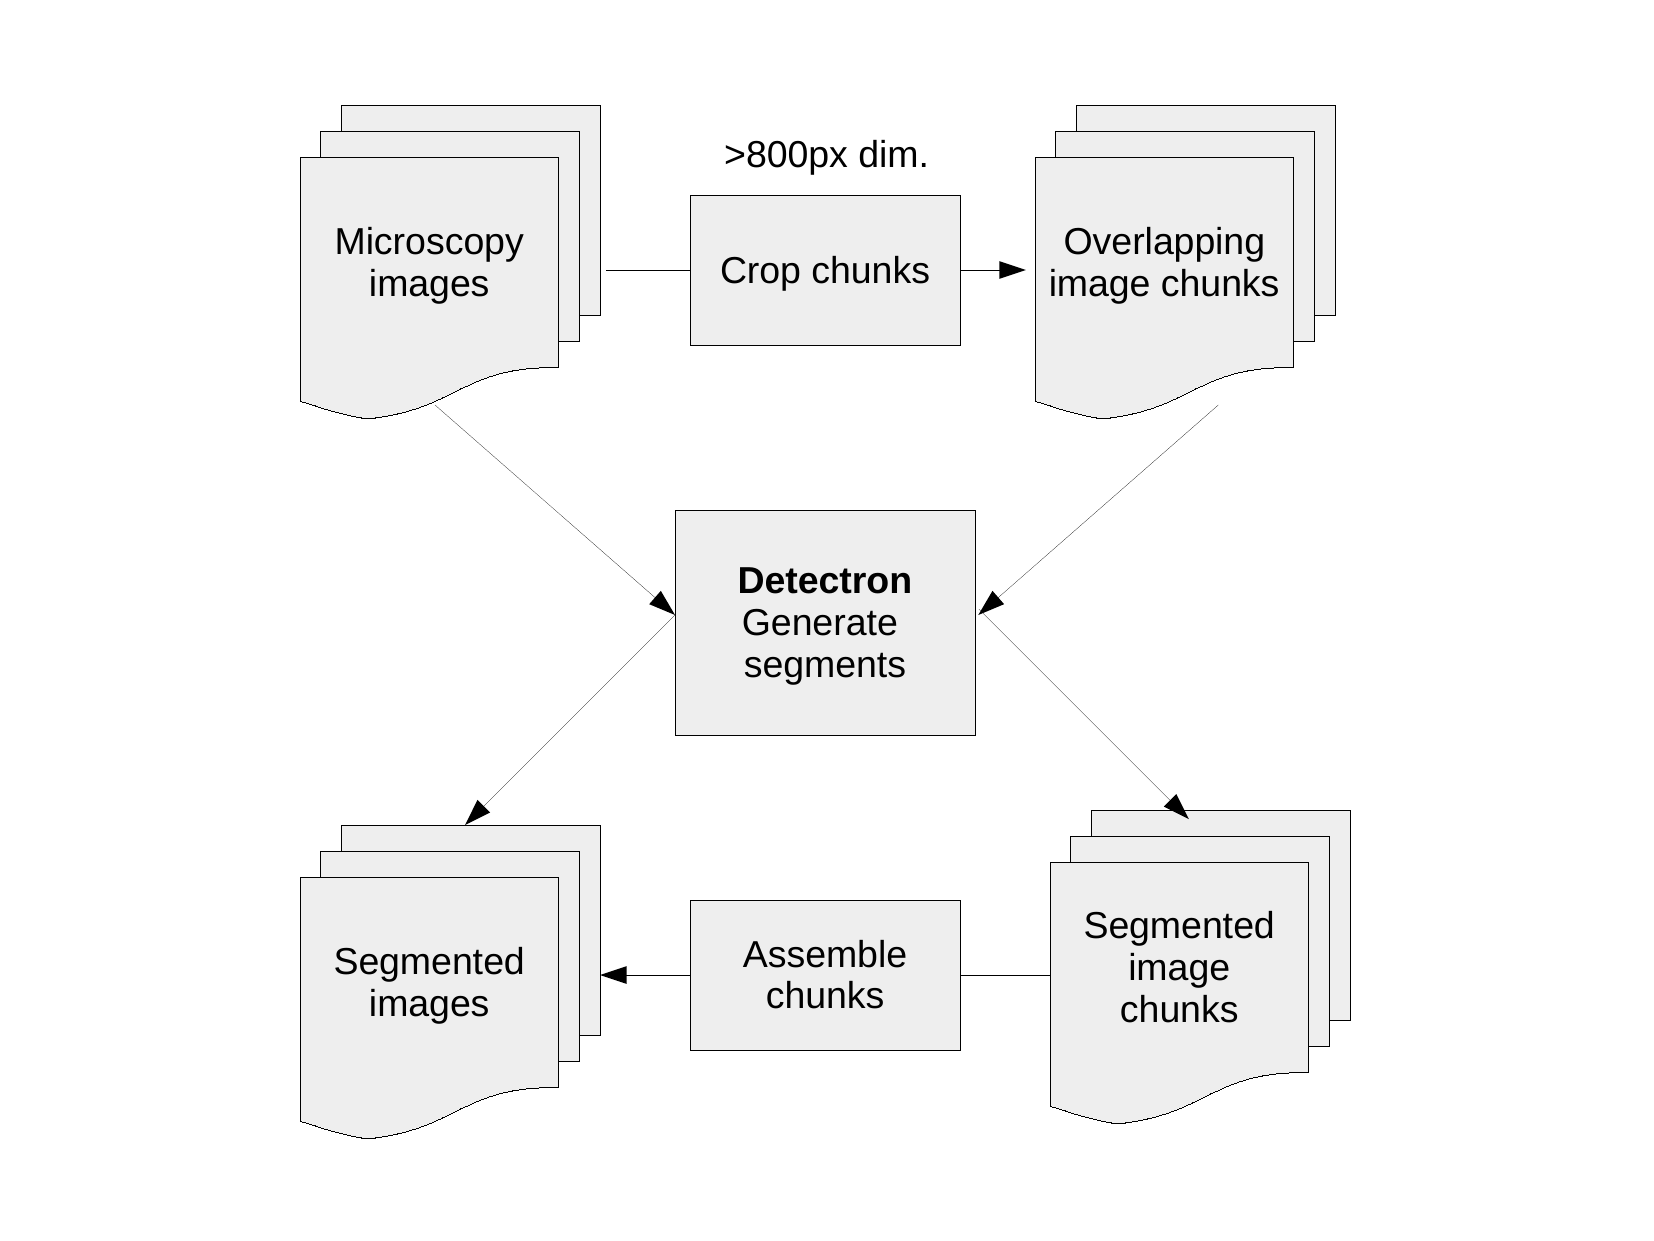

Microscopy
images
Overlapping
image chunks
>800px dim.
Crop chunks
Detectron
Generate
segments
Segmented
image
chunks
Segmented
images
Assemble
chunks